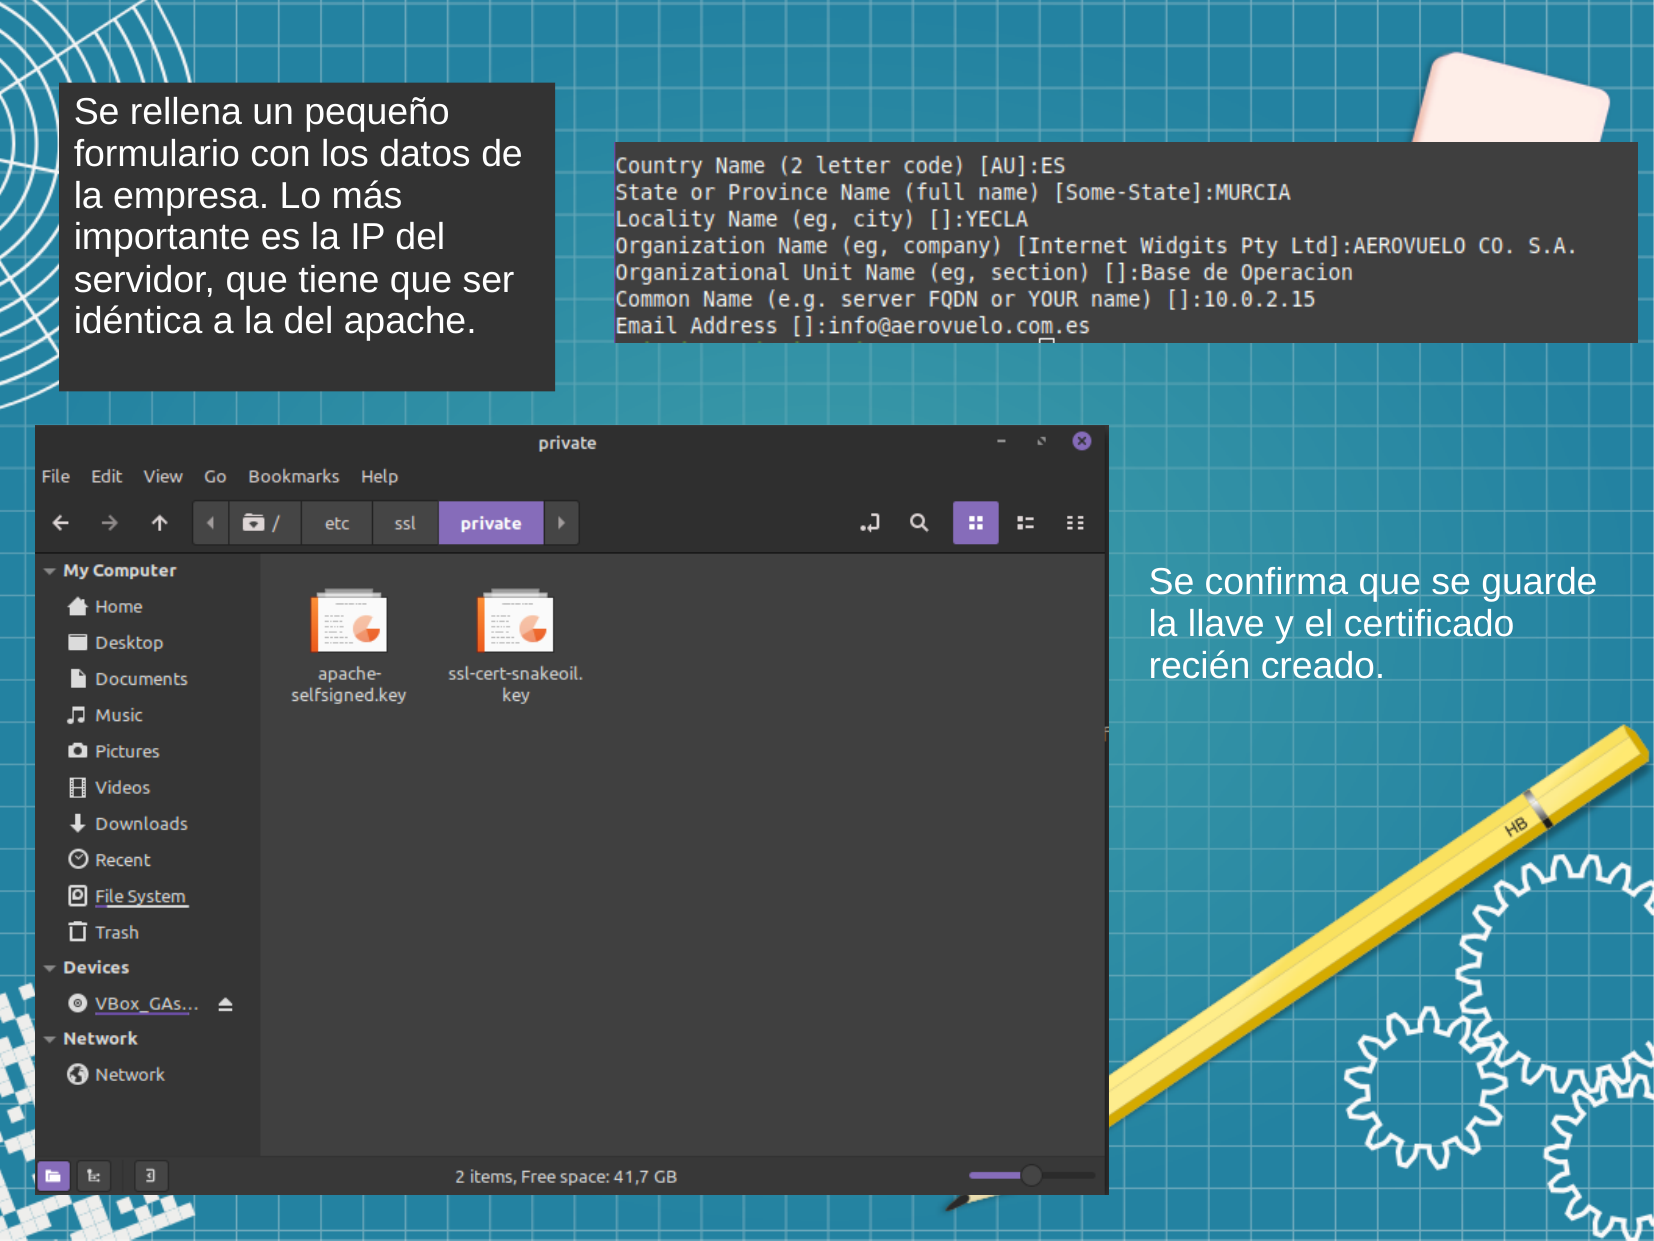

Se rellena un pequeño formulario con los datos de la empresa. Lo más importante es la IP del servidor, que tiene que ser idéntica a la del apache.
Se confirma que se guarde la llave y el certificado recién creado.